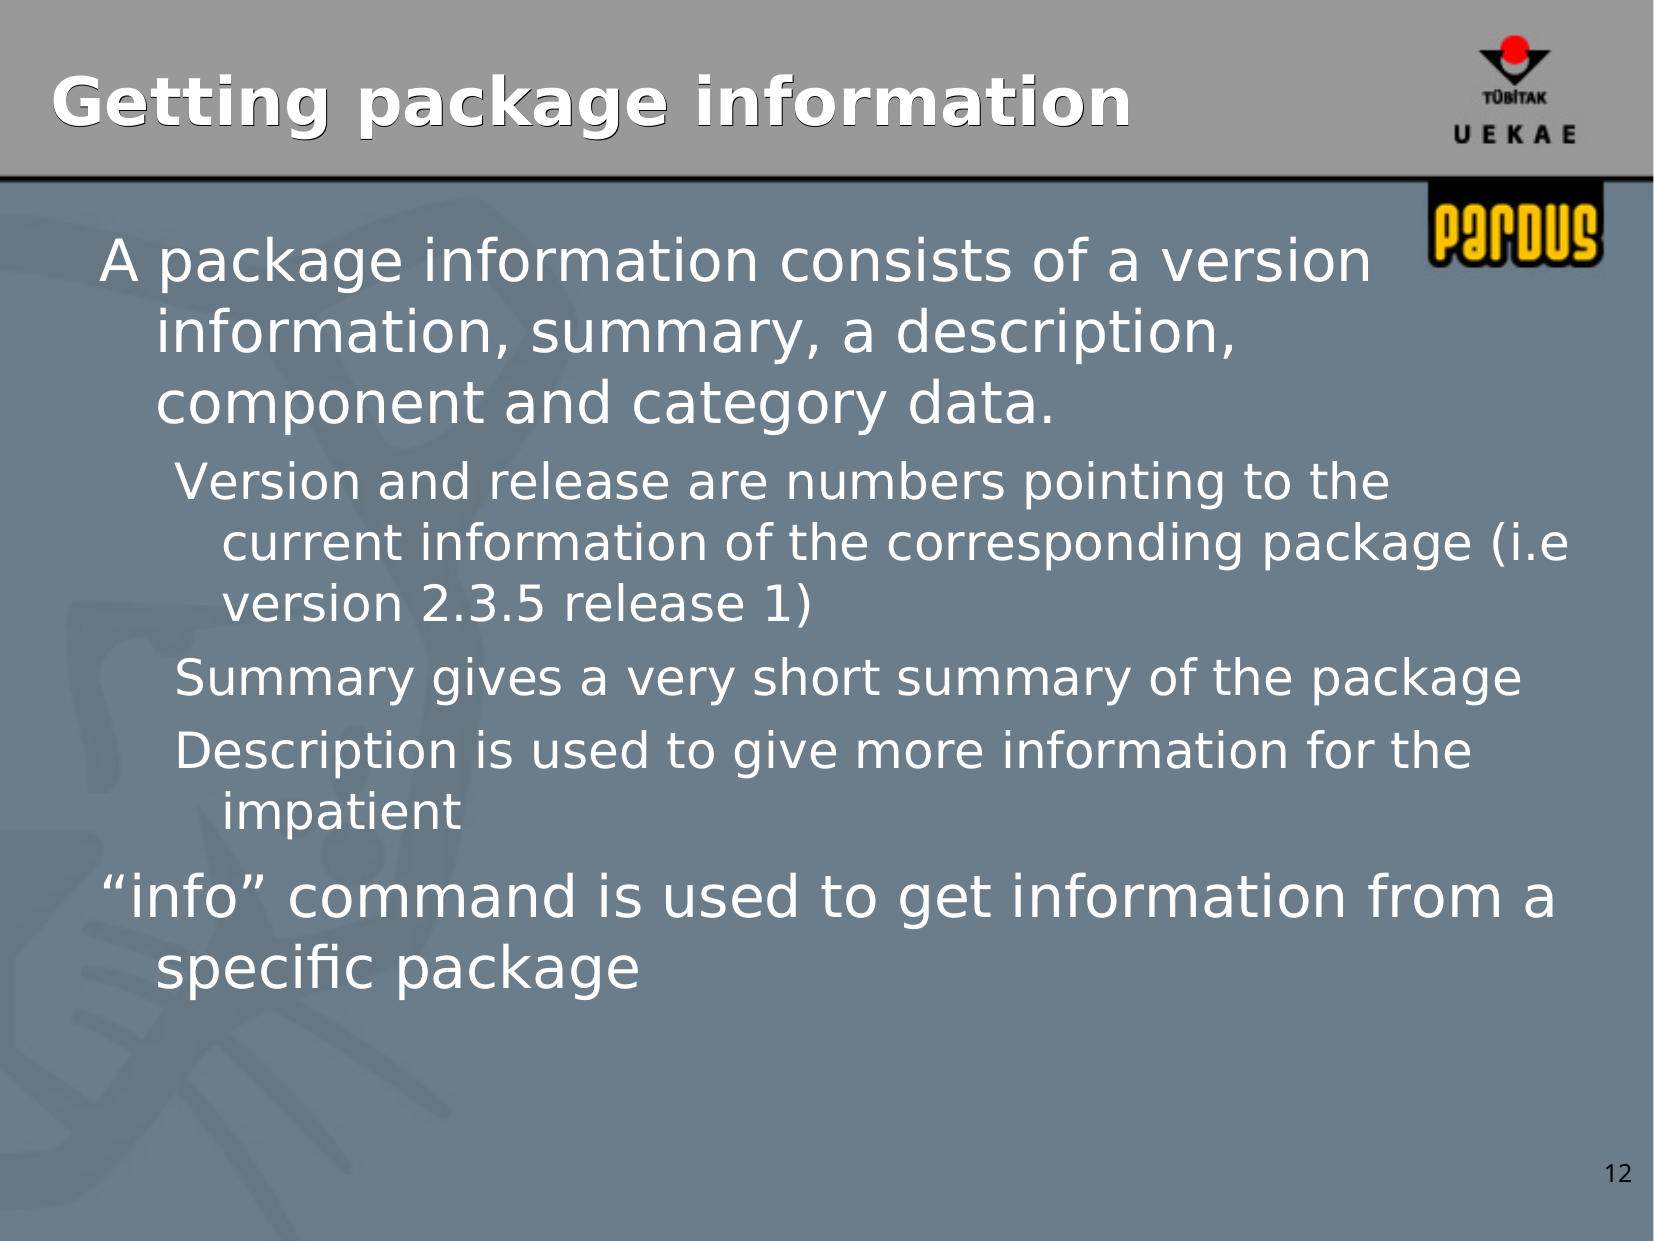

# Getting package information
A package information consists of a version information, summary, a description, component and category data.
Version and release are numbers pointing to the current information of the corresponding package (i.e version 2.3.5 release 1)
Summary gives a very short summary of the package
Description is used to give more information for the impatient
“info” command is used to get information from a specific package